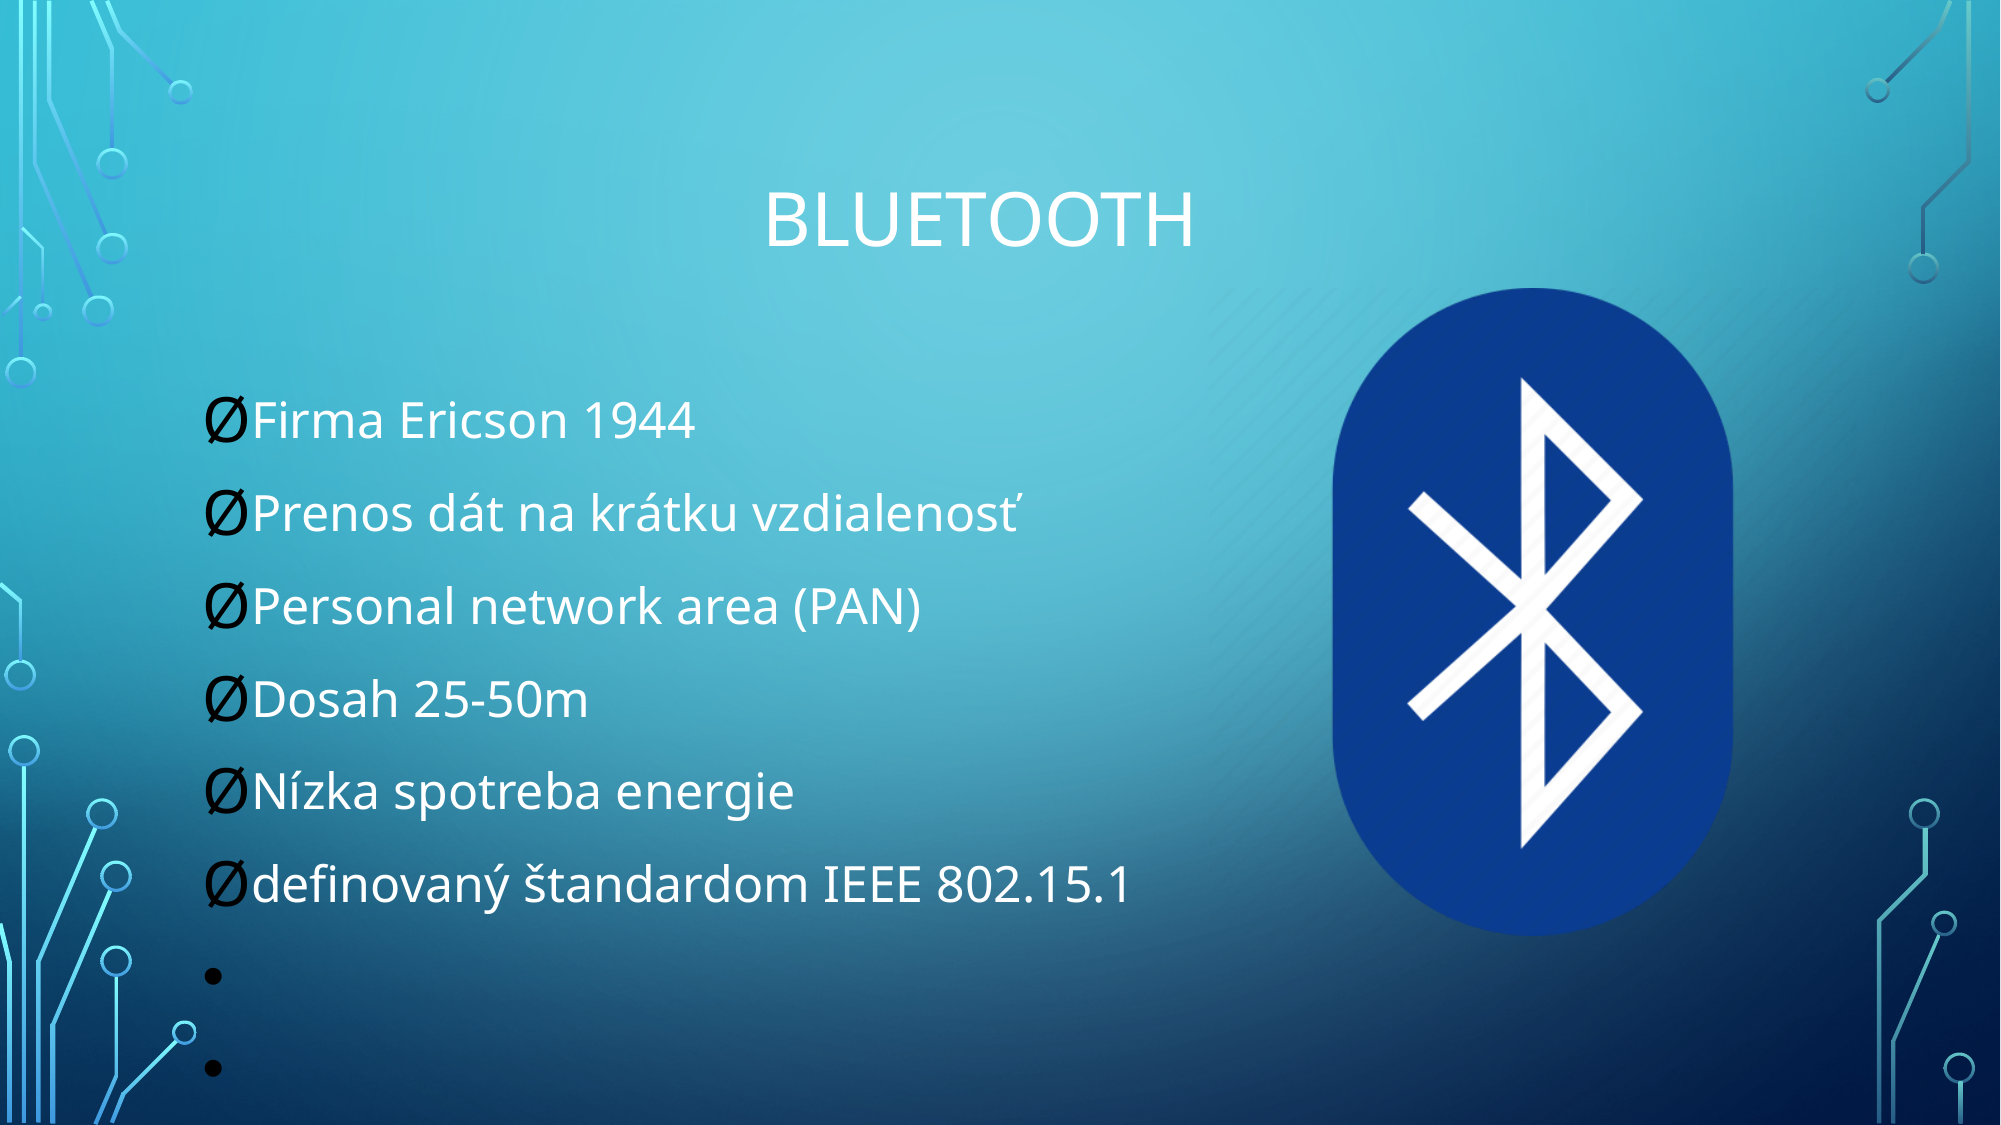

# Bluetooth
Firma Ericson 1944
Prenos dát na krátku vzdialenosť
Personal network area (PAN)
Dosah 25-50m
Nízka spotreba energie
definovaný štandardom IEEE 802.15.1